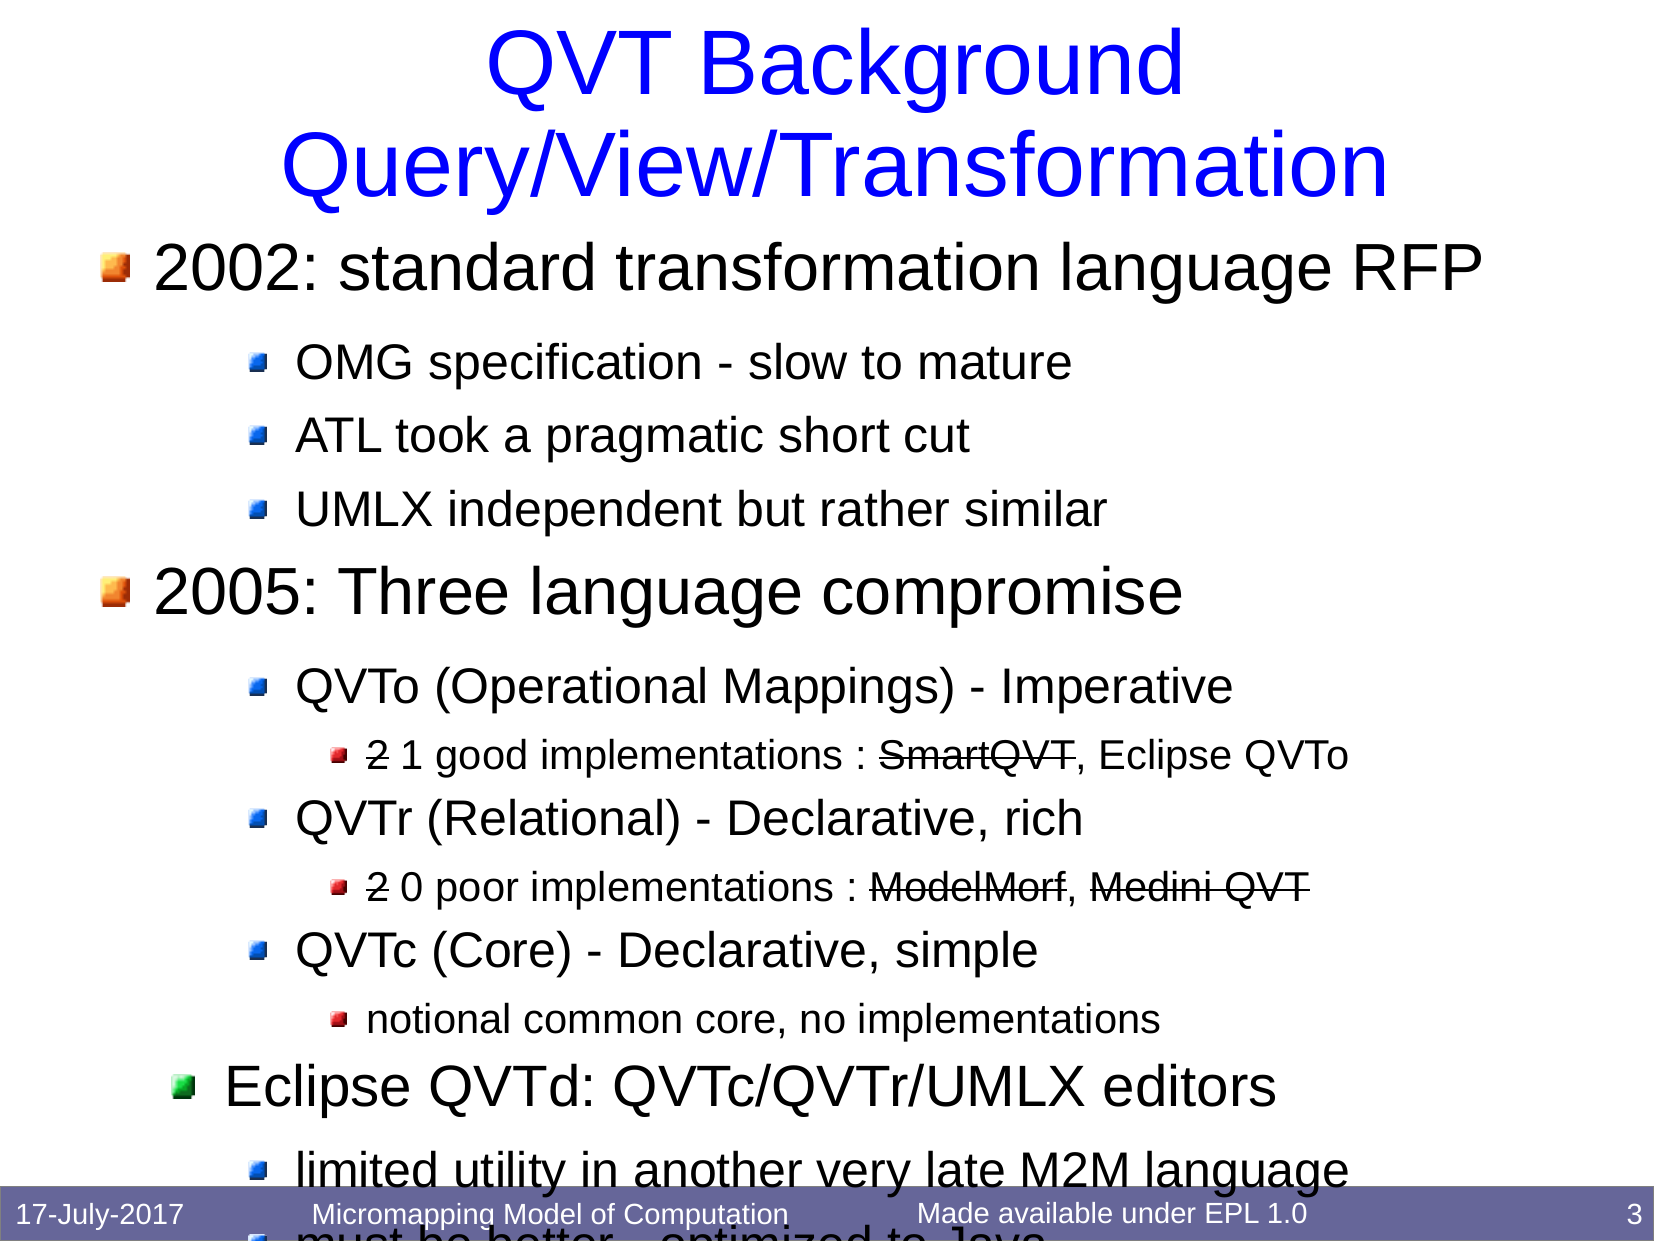

# QVT Background Query/View/Transformation
2002: standard transformation language RFP
OMG specification - slow to mature
ATL took a pragmatic short cut
UMLX independent but rather similar
2005: Three language compromise
QVTo (Operational Mappings) - Imperative
2 1 good implementations : SmartQVT, Eclipse QVTo
QVTr (Relational) - Declarative, rich
2 0 poor implementations : ModelMorf, Medini QVT
QVTc (Core) - Declarative, simple
notional common core, no implementations
Eclipse QVTd: QVTc/QVTr/UMLX editors
limited utility in another very late M2M language
must be better - optimized to Java
17-July-2017
Micromapping Model of Computation
3